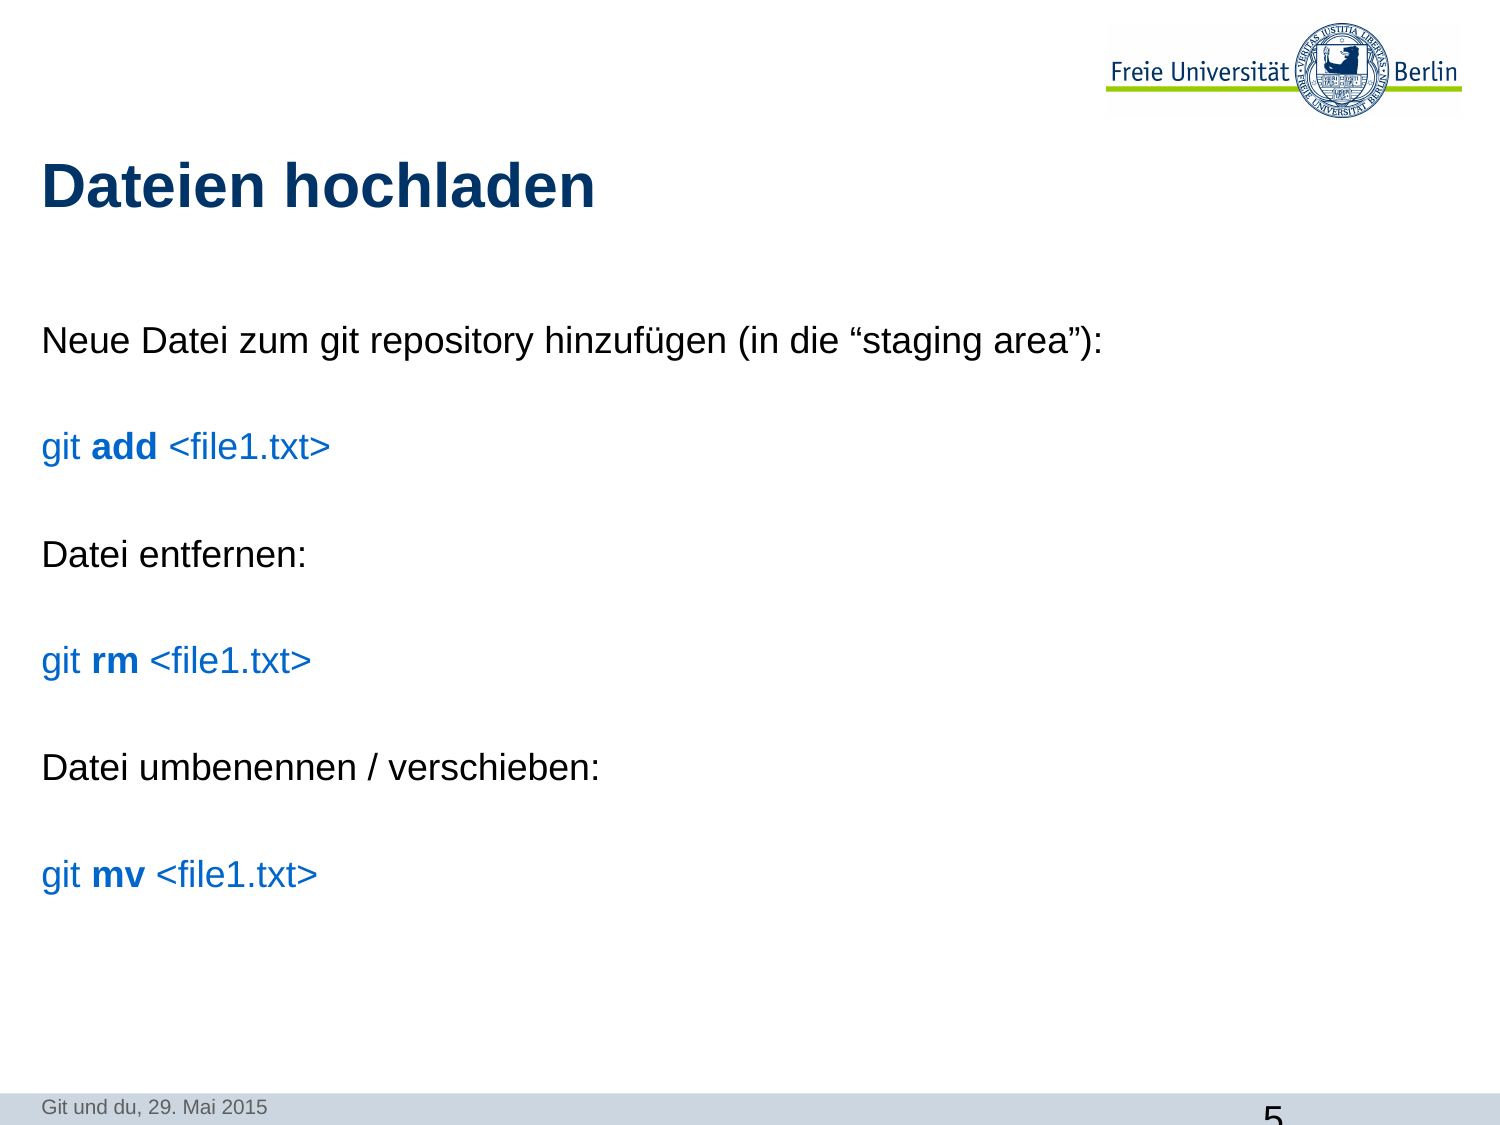

# Dateien hochladen
Neue Datei zum git repository hinzufügen (in die “staging area”):
git add <file1.txt>
Datei entfernen:
git rm <file1.txt>
Datei umbenennen / verschieben:
git mv <file1.txt>